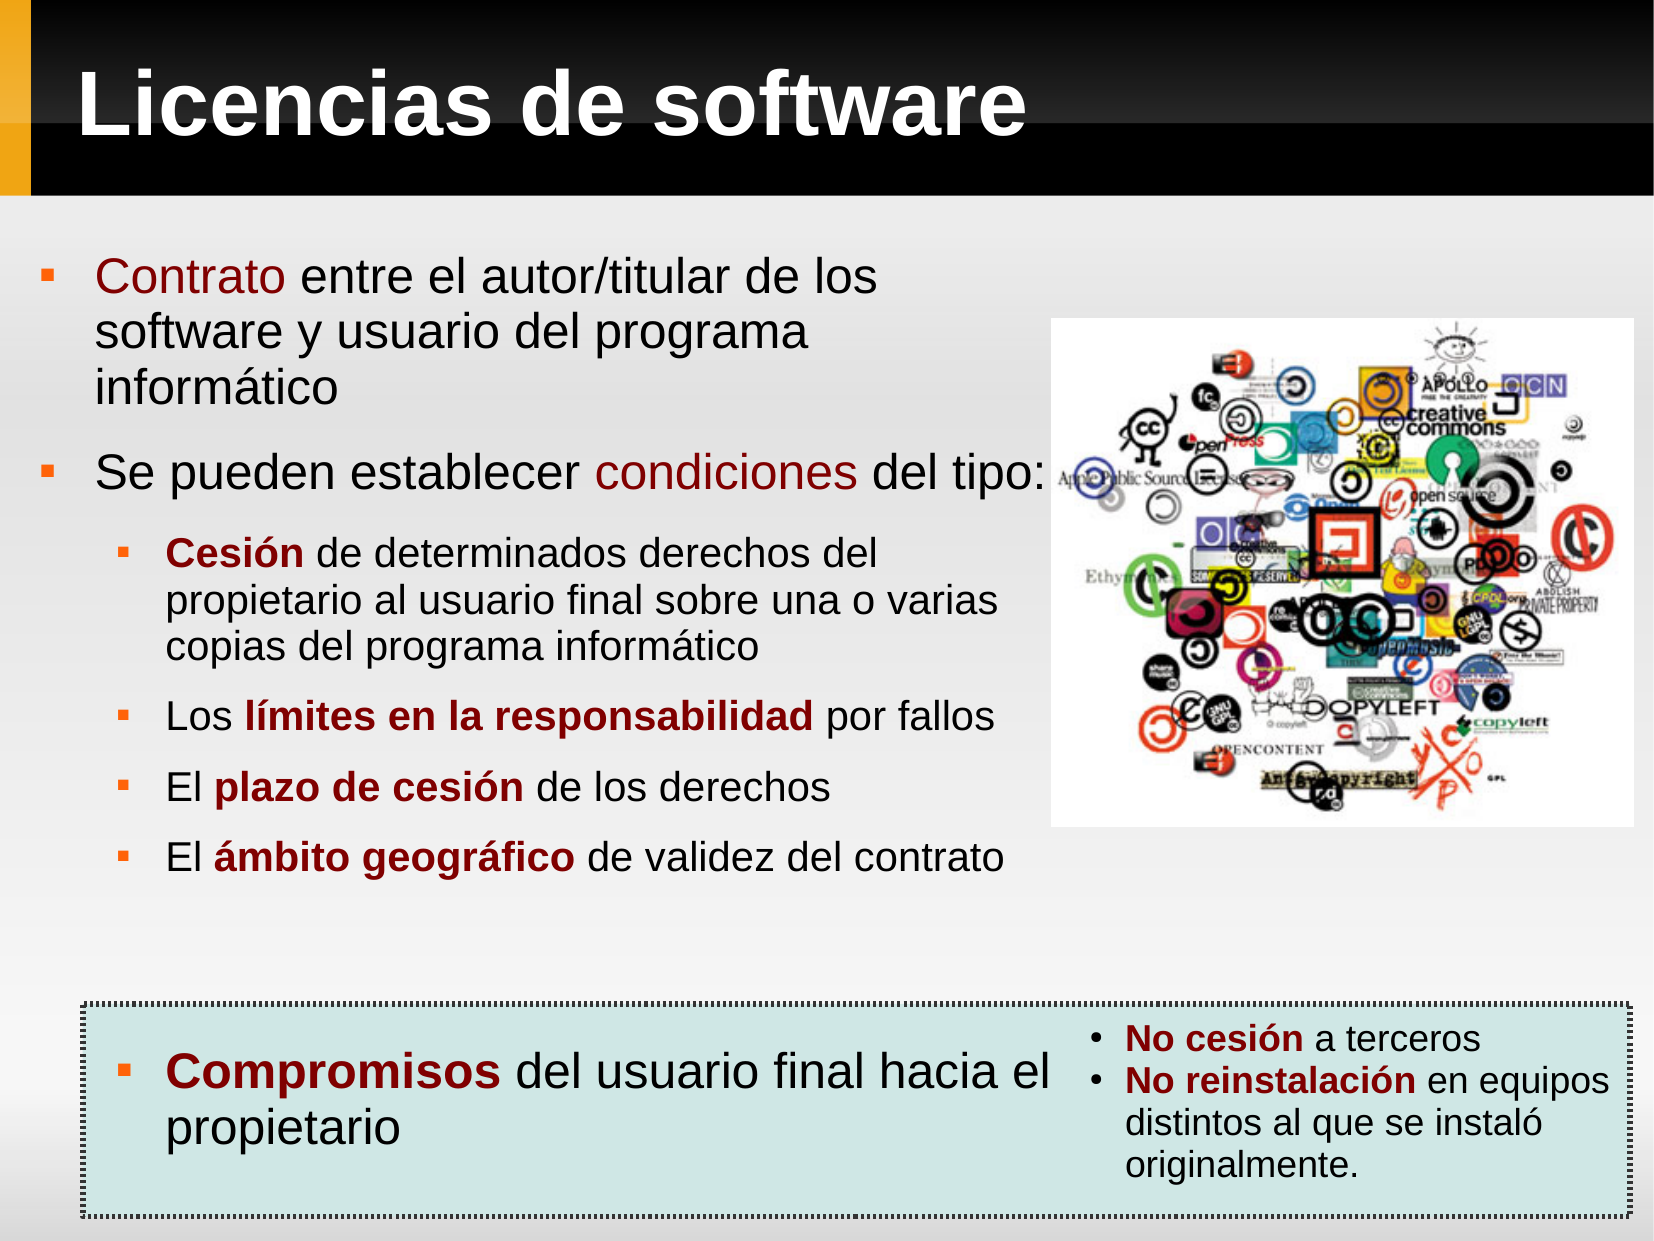

# Licencias de software
Contrato entre el autor/titular de los software y usuario del programa informático
Se pueden establecer condiciones del tipo:
Cesión de determinados derechos del propietario al usuario final sobre una o varias copias del programa informático
Los límites en la responsabilidad por fallos
El plazo de cesión de los derechos
El ámbito geográfico de validez del contrato
Compromisos del usuario final hacia el propietario
No cesión a terceros
No reinstalación en equipos distintos al que se instaló originalmente.